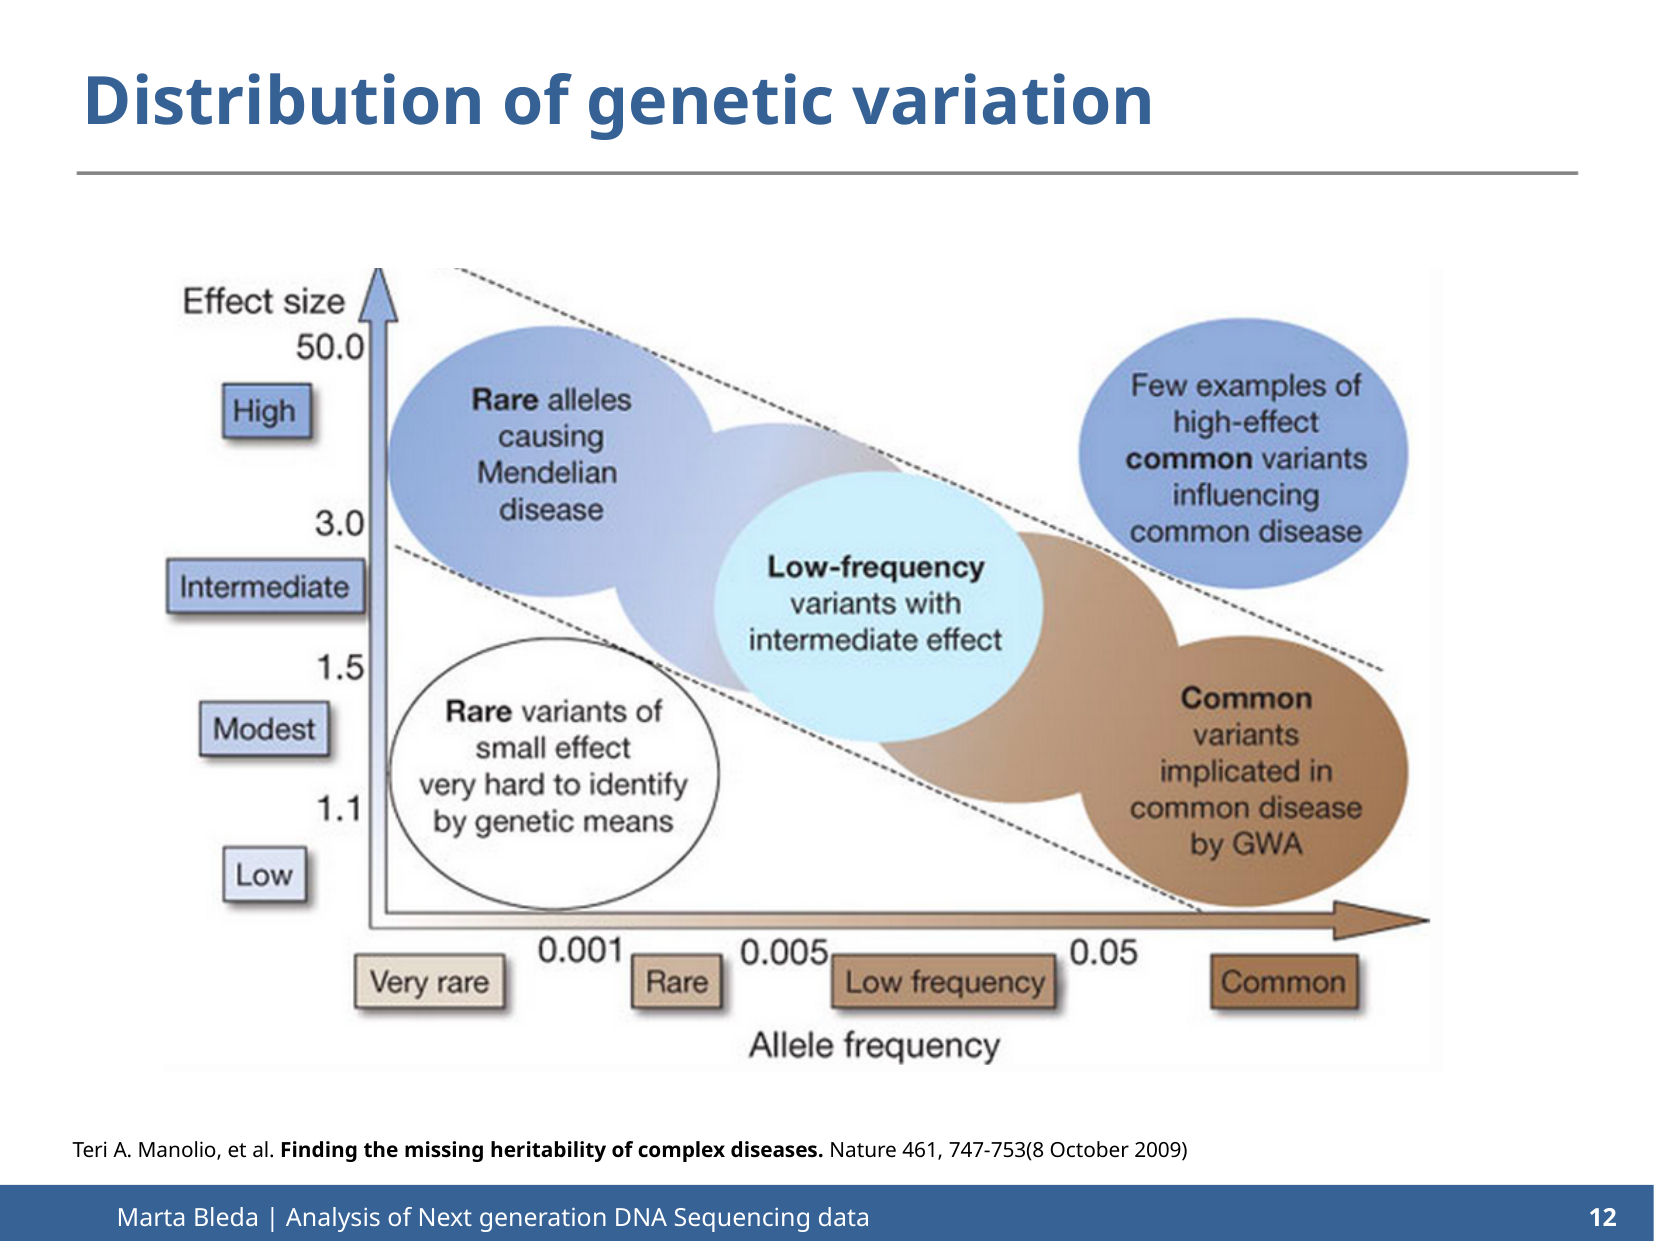

# Distribution of genetic variation
Teri A. Manolio, et al. Finding the missing heritability of complex diseases. Nature 461, 747-753(8 October 2009)
Marta Bleda | Analysis of Next generation DNA Sequencing data
12